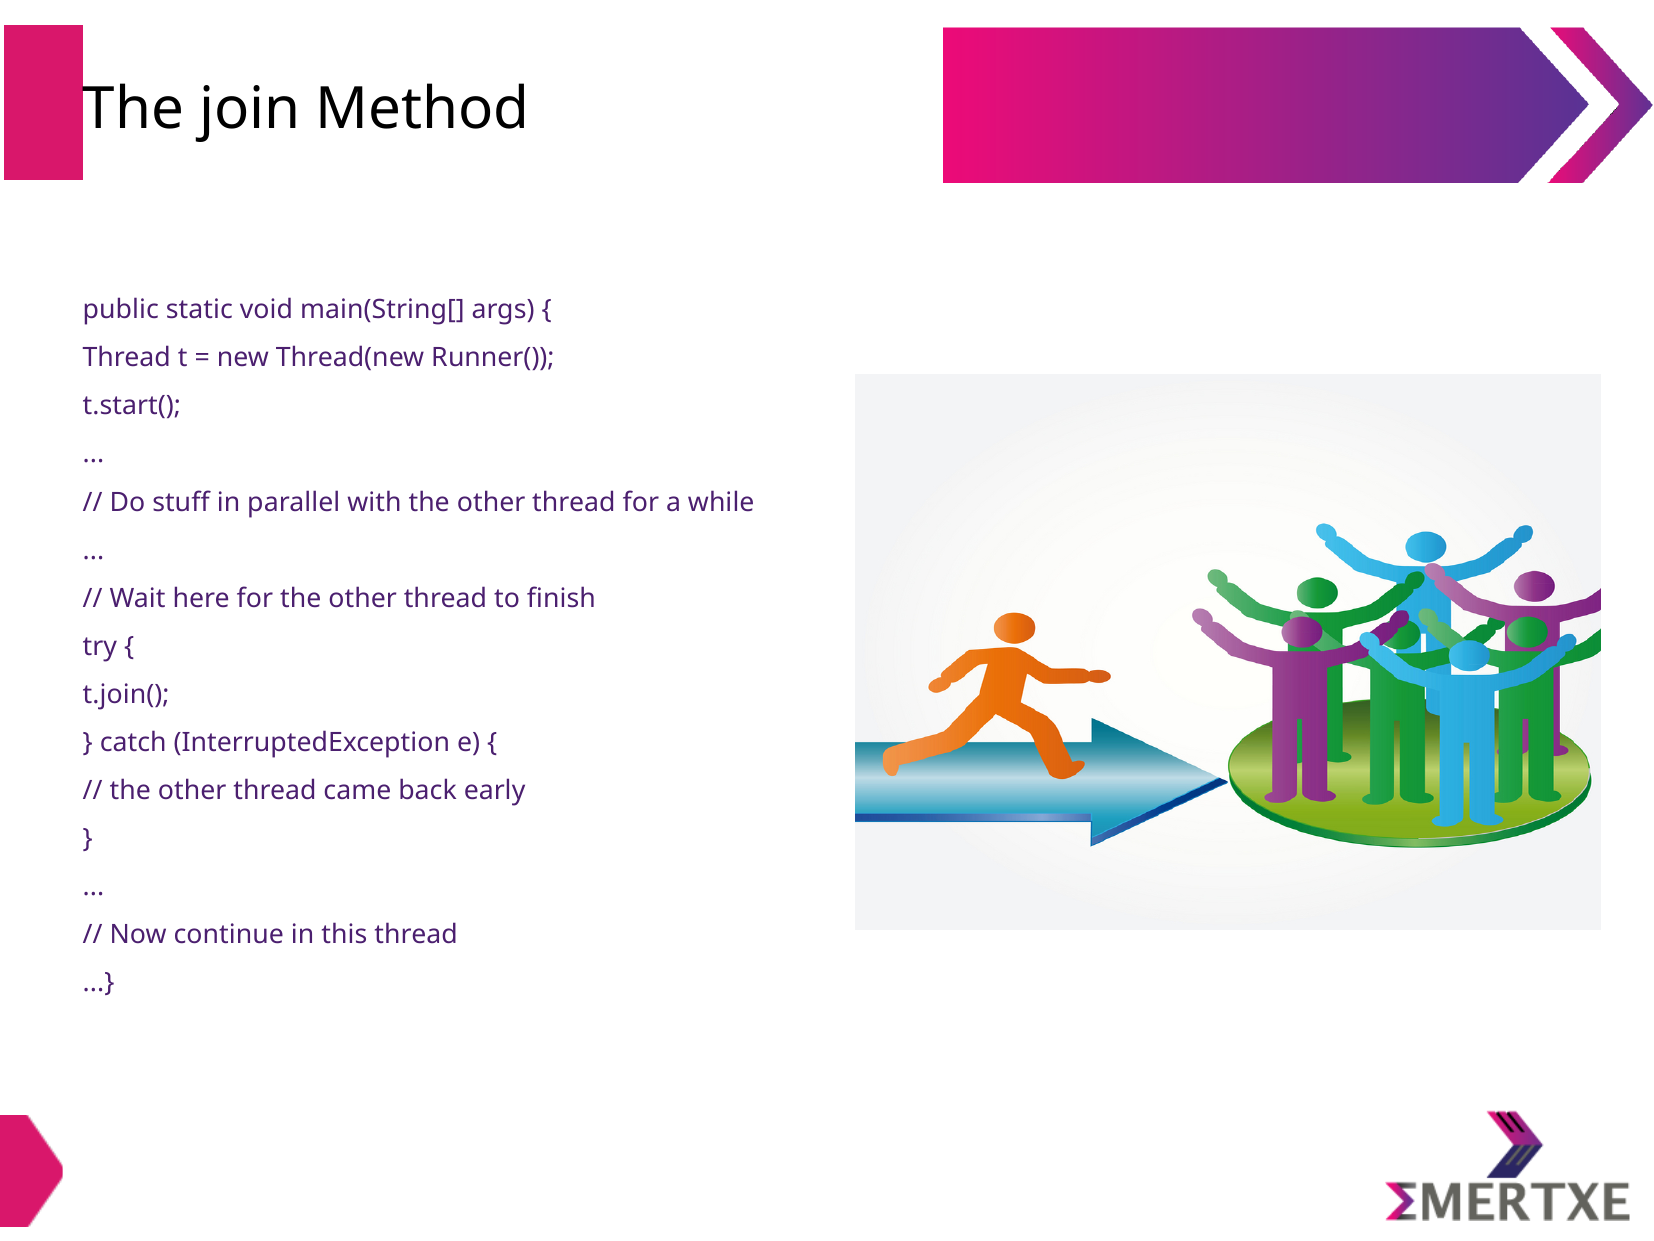

# The join Method
public static void main(String[] args) {
Thread t = new Thread(new Runner());
t.start();
...
// Do stuff in parallel with the other thread for a while
...
// Wait here for the other thread to finish
try {
t.join();
} catch (InterruptedException e) {
// the other thread came back early
}
...
// Now continue in this thread
...}